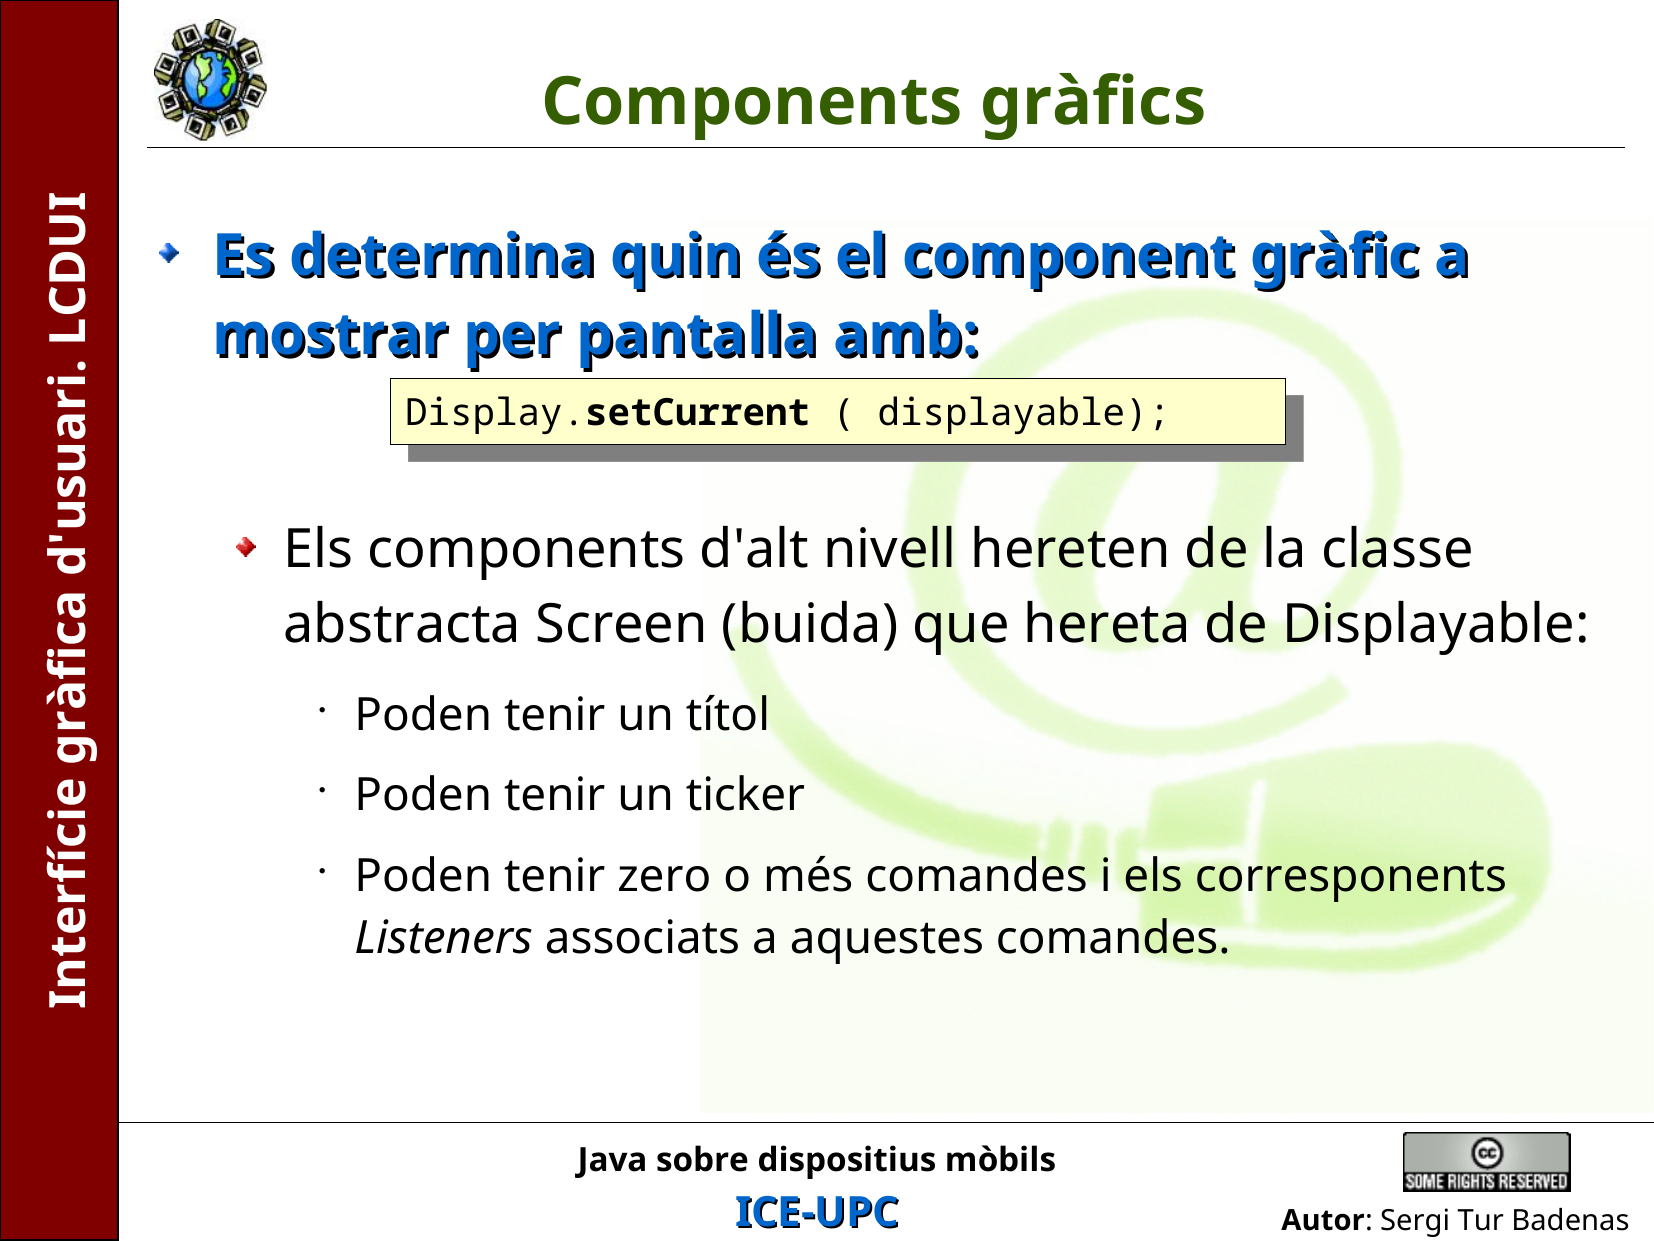

# Components gràfics
Es determina quin és el component gràfic a mostrar per pantalla amb:
Els components d'alt nivell hereten de la classe abstracta Screen (buida) que hereta de Displayable:
Poden tenir un títol
Poden tenir un ticker
Poden tenir zero o més comandes i els corresponents Listeners associats a aquestes comandes.
Display.setCurrent ( displayable);